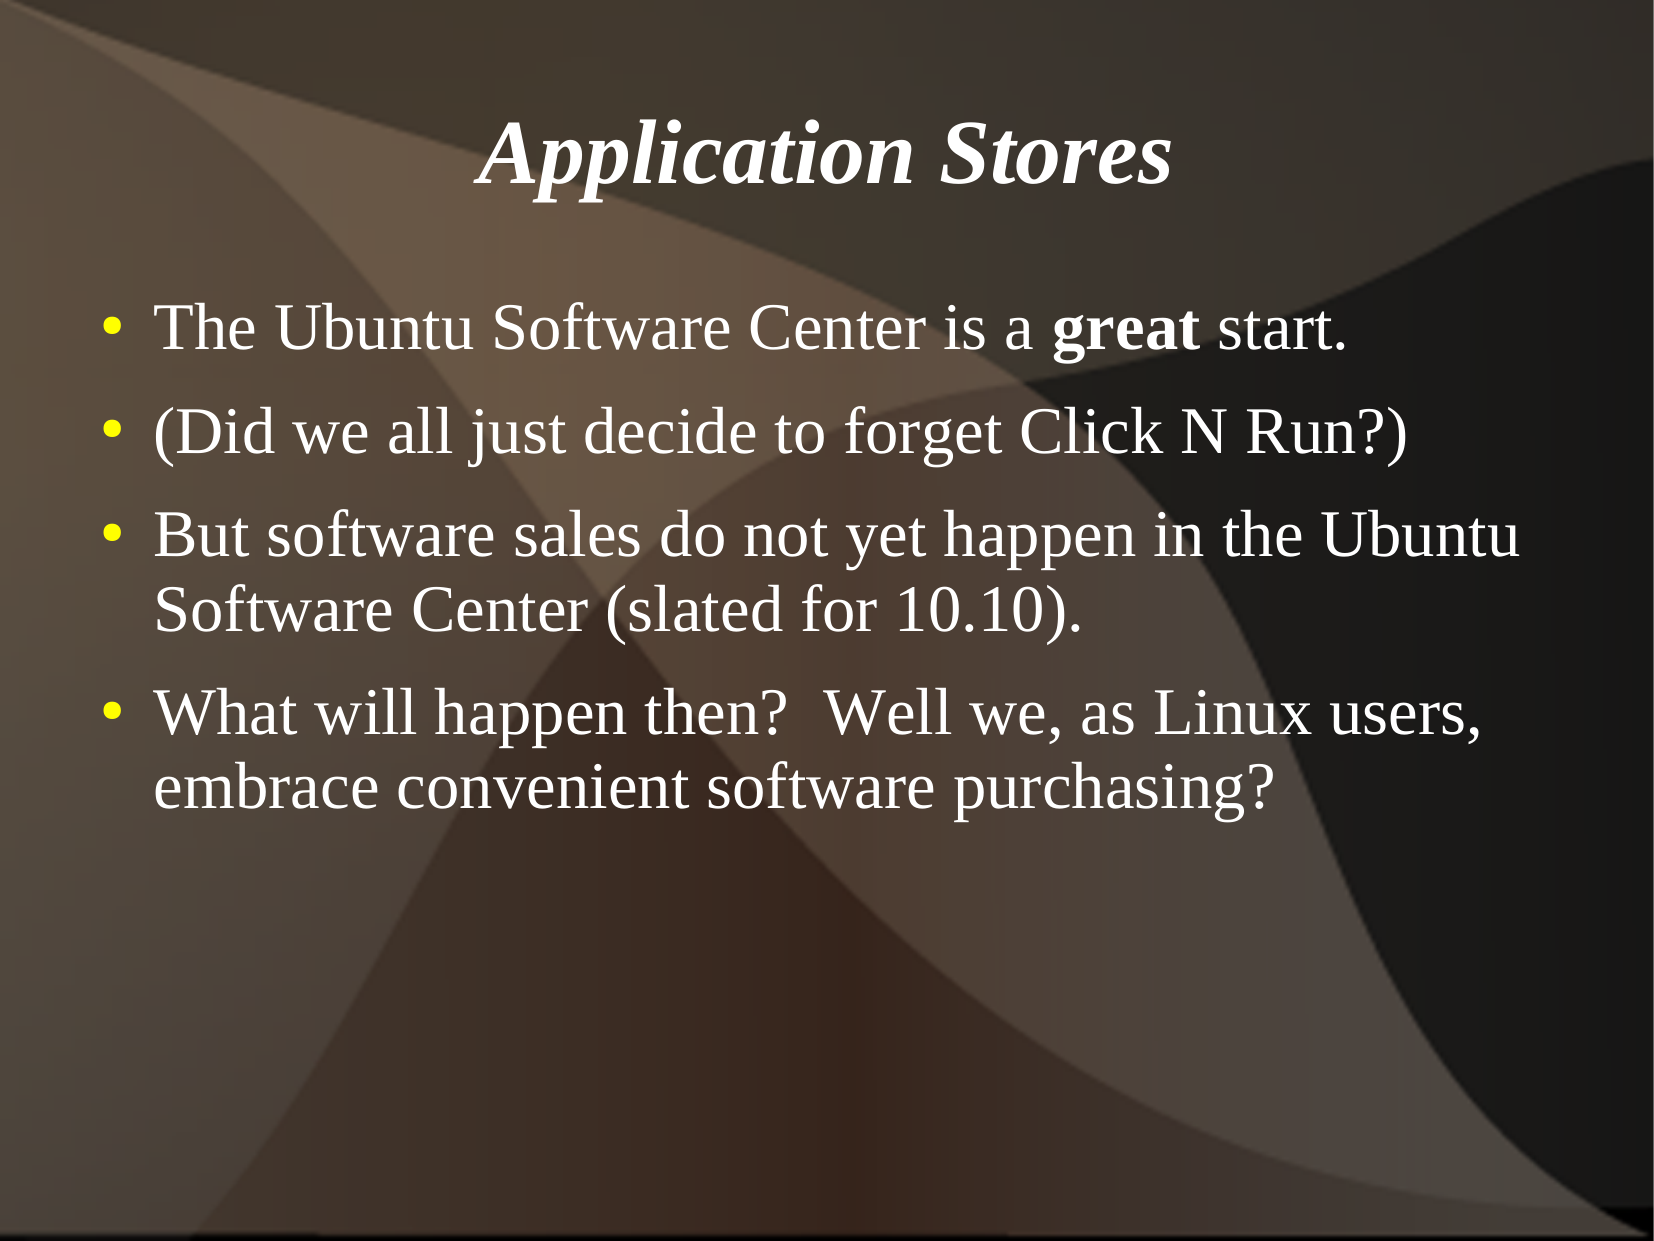

# Application Stores
The Ubuntu Software Center is a great start.
(Did we all just decide to forget Click N Run?)
But software sales do not yet happen in the Ubuntu Software Center (slated for 10.10).
What will happen then? Well we, as Linux users, embrace convenient software purchasing?